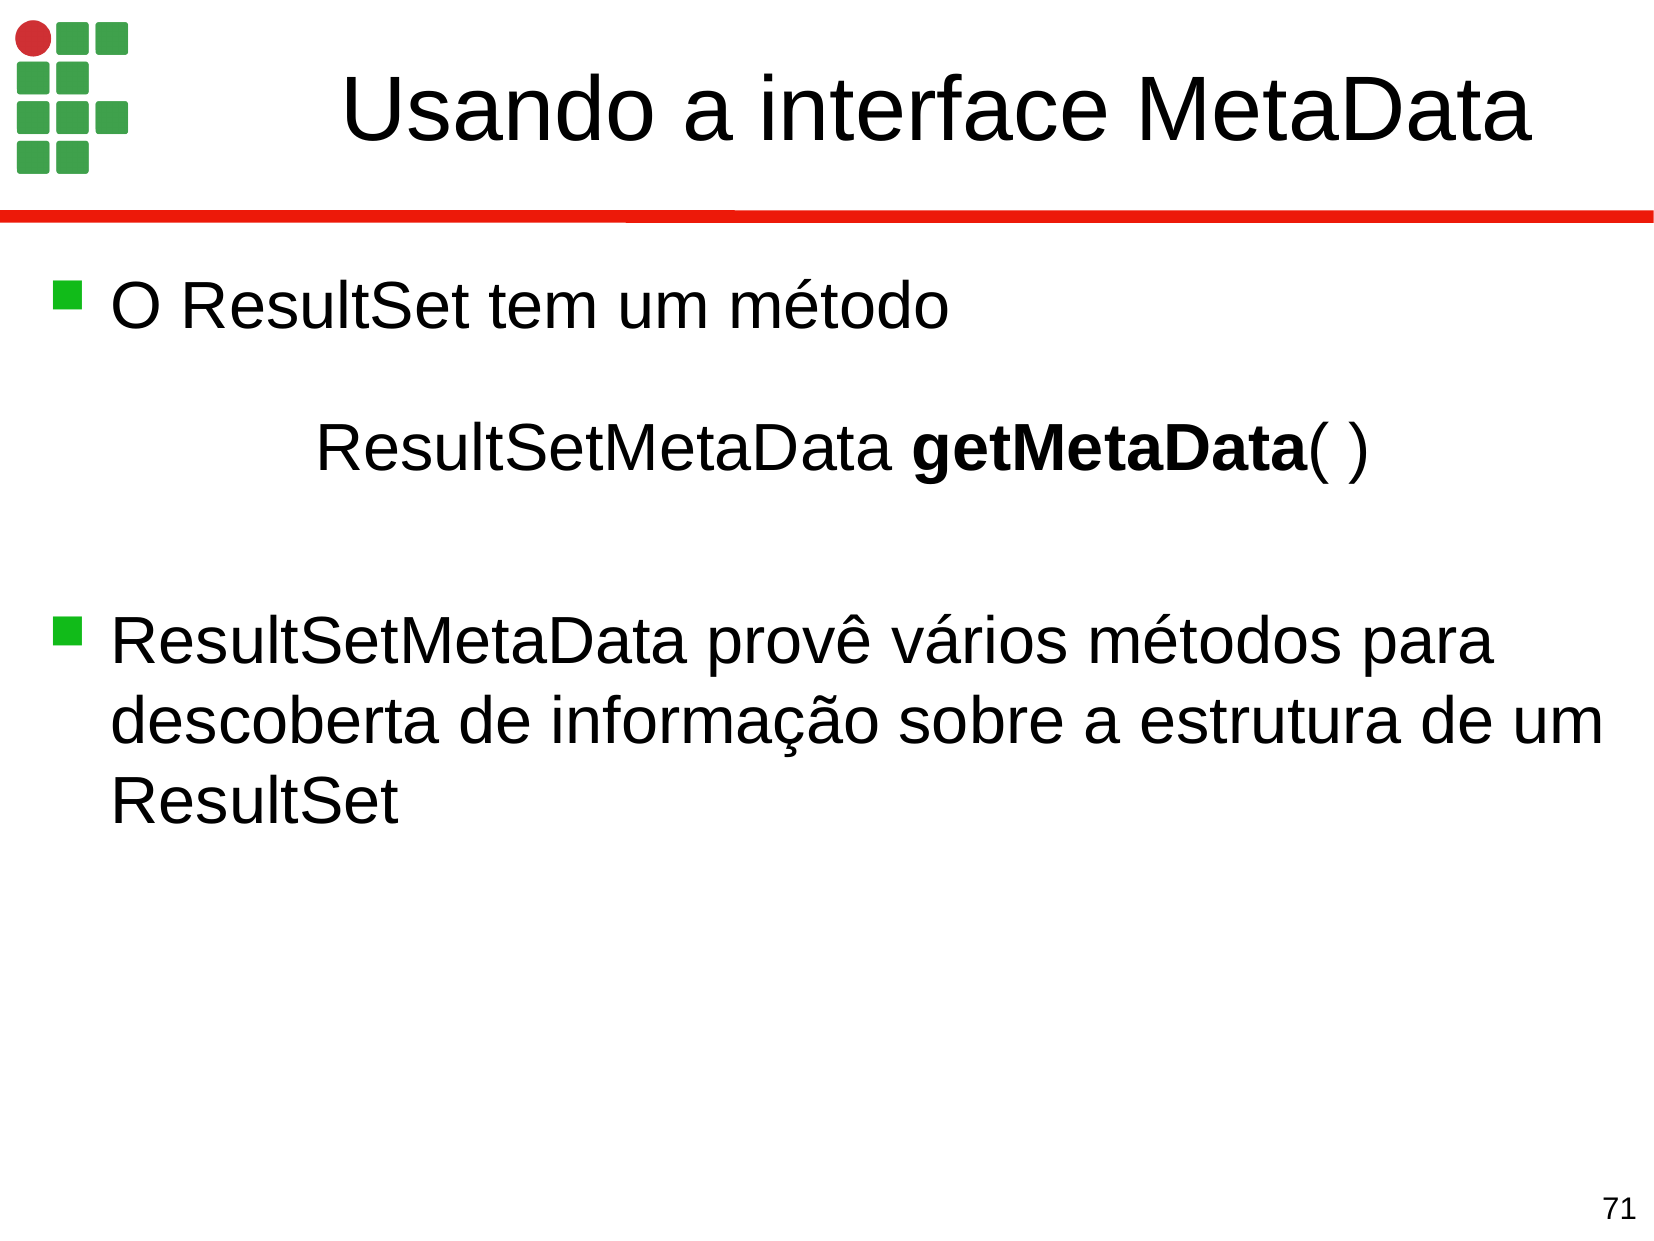

Usando a interface MetaData
O ResultSet tem um método
ResultSetMetaData getMetaData( )
ResultSetMetaData provê vários métodos para descoberta de informação sobre a estrutura de um ResultSet